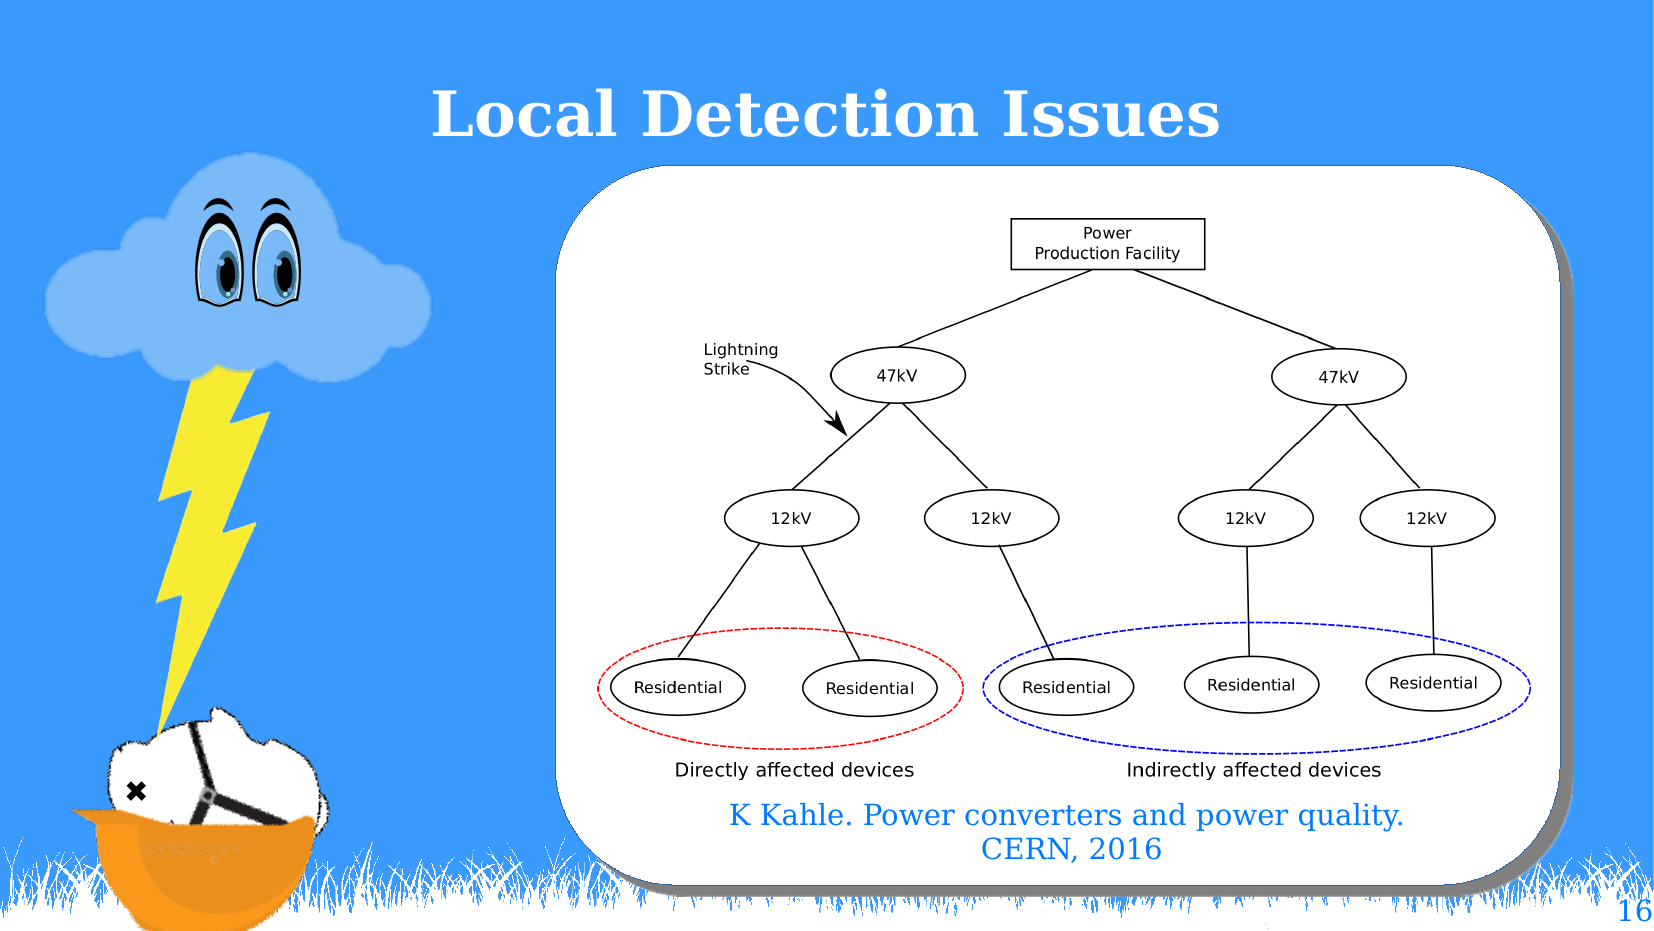

# Local Detection Issues
K Kahle. Power converters and power quality.
CERN, 2016
16